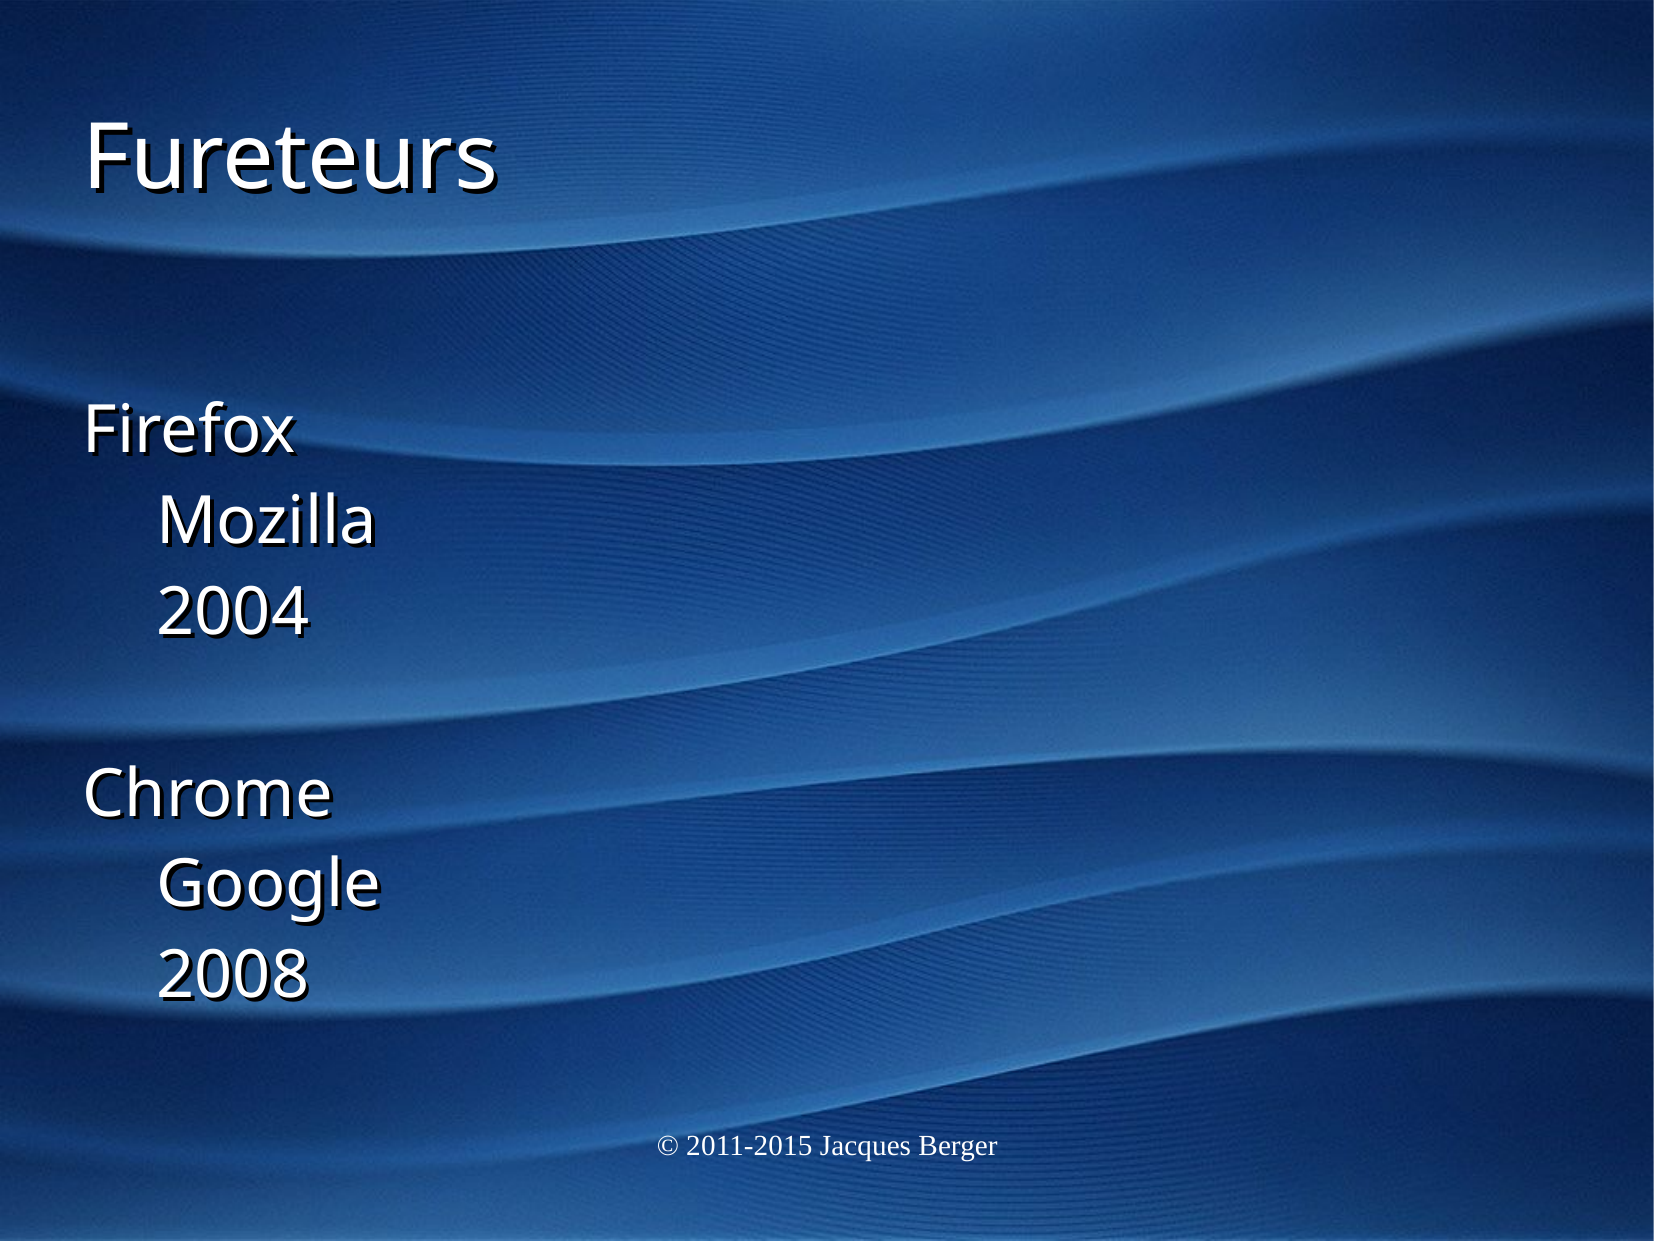

# Fureteurs
Firefox
	Mozilla
	2004
Chrome
	Google
	2008
© 2011-2015 Jacques Berger